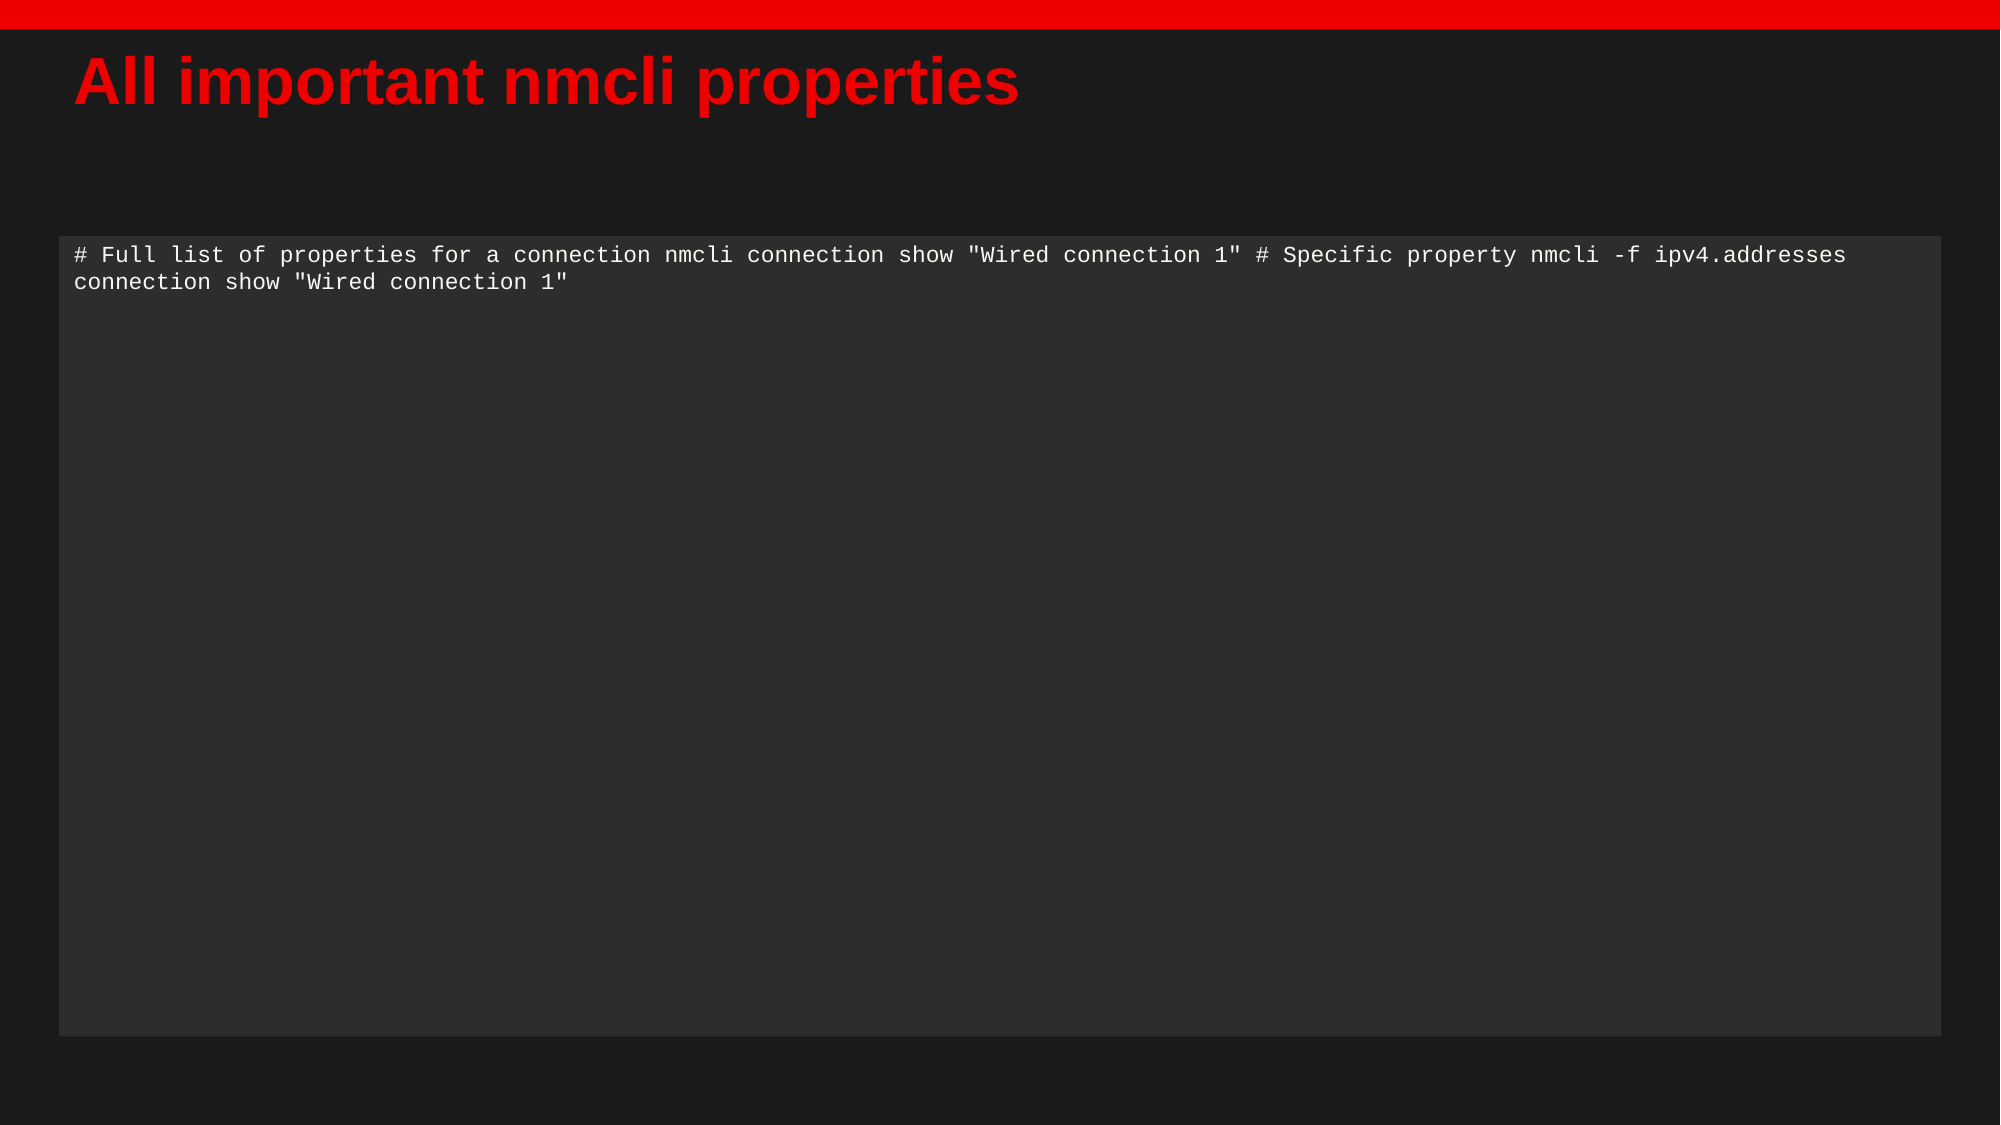

All important nmcli properties
# Full list of properties for a connection nmcli connection show "Wired connection 1" # Specific property nmcli -f ipv4.addresses connection show "Wired connection 1"